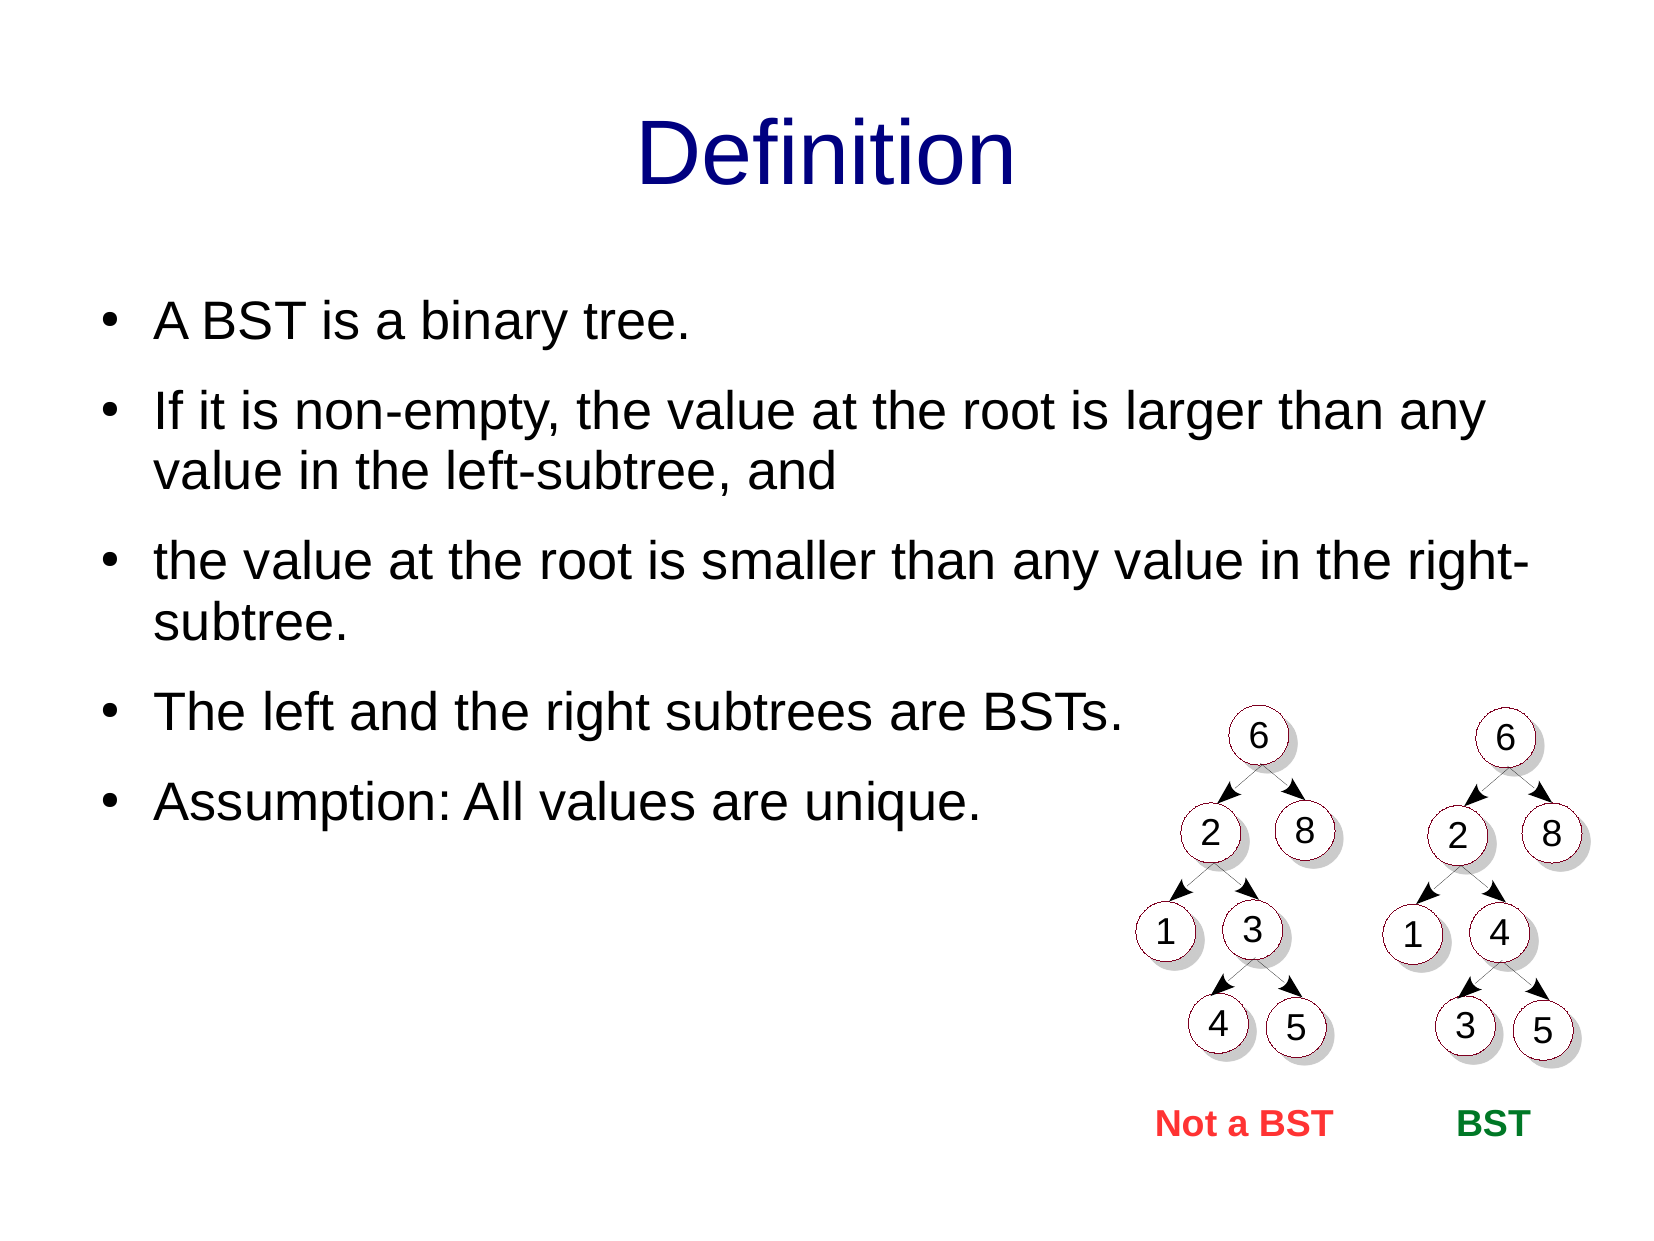

# Definition
A BST is a binary tree.
If it is non-empty, the value at the root is larger than any value in the left-subtree, and
the value at the root is smaller than any value in the right-subtree.
The left and the right subtrees are BSTs.
Assumption: All values are unique.
6
6
8
2
8
2
3
1
4
1
4
3
5
5
Not a BST
BST